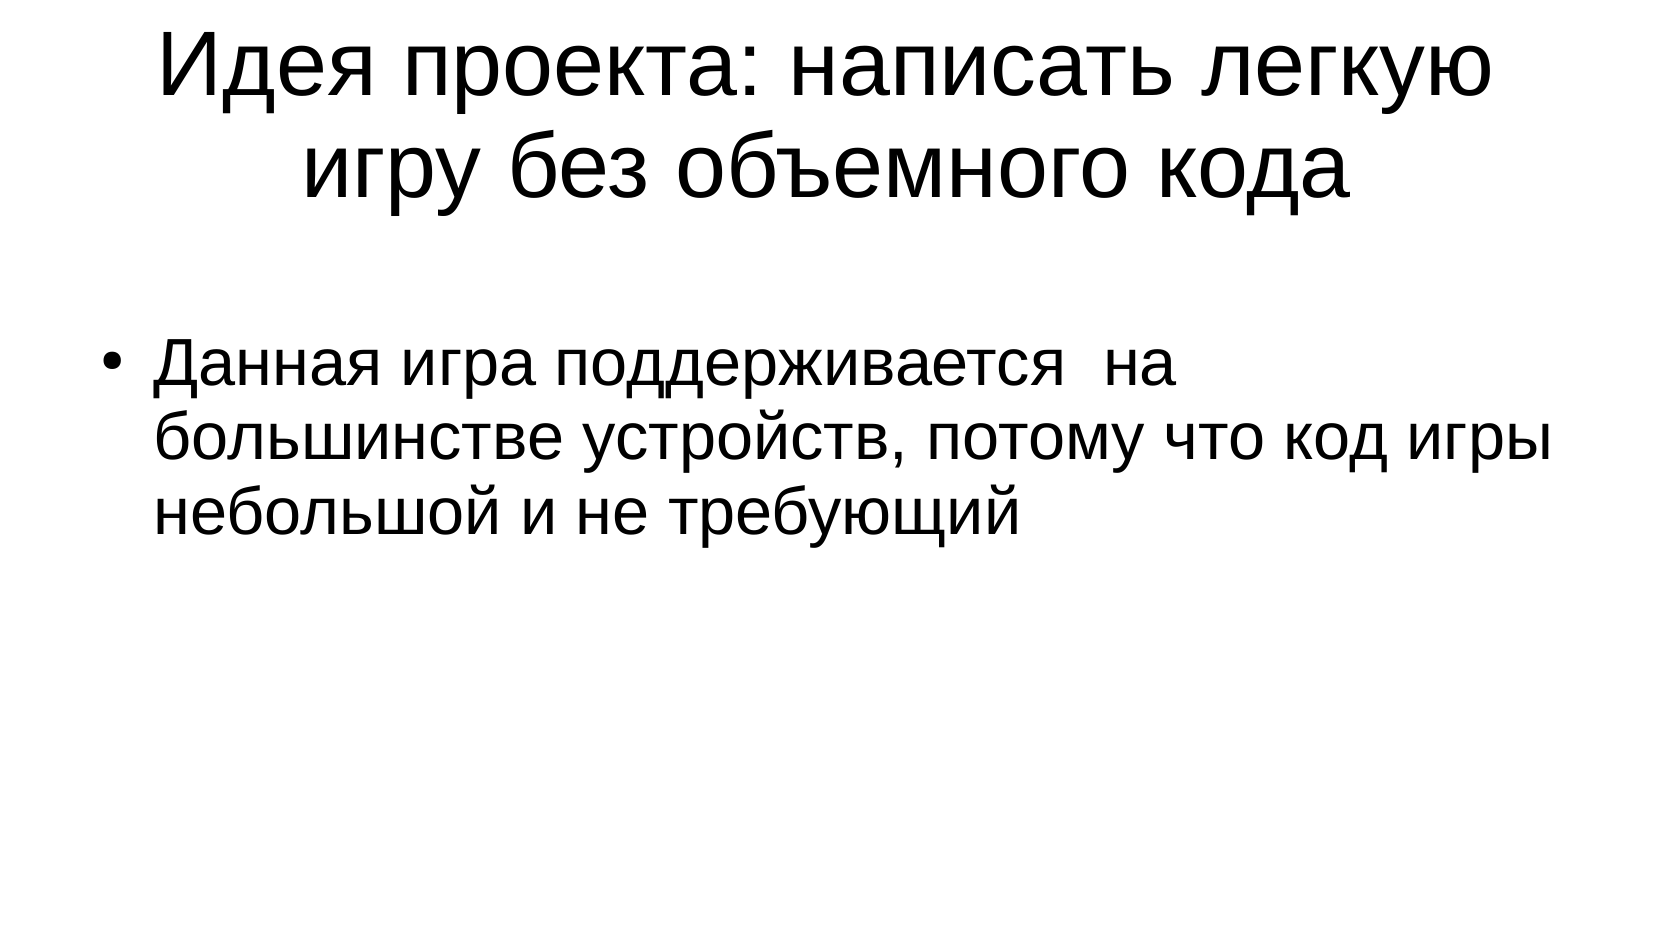

# Идея проекта: написать легкую игру без объемного кода
Данная игра поддерживается на большинстве устройств, потому что код игры небольшой и не требующий